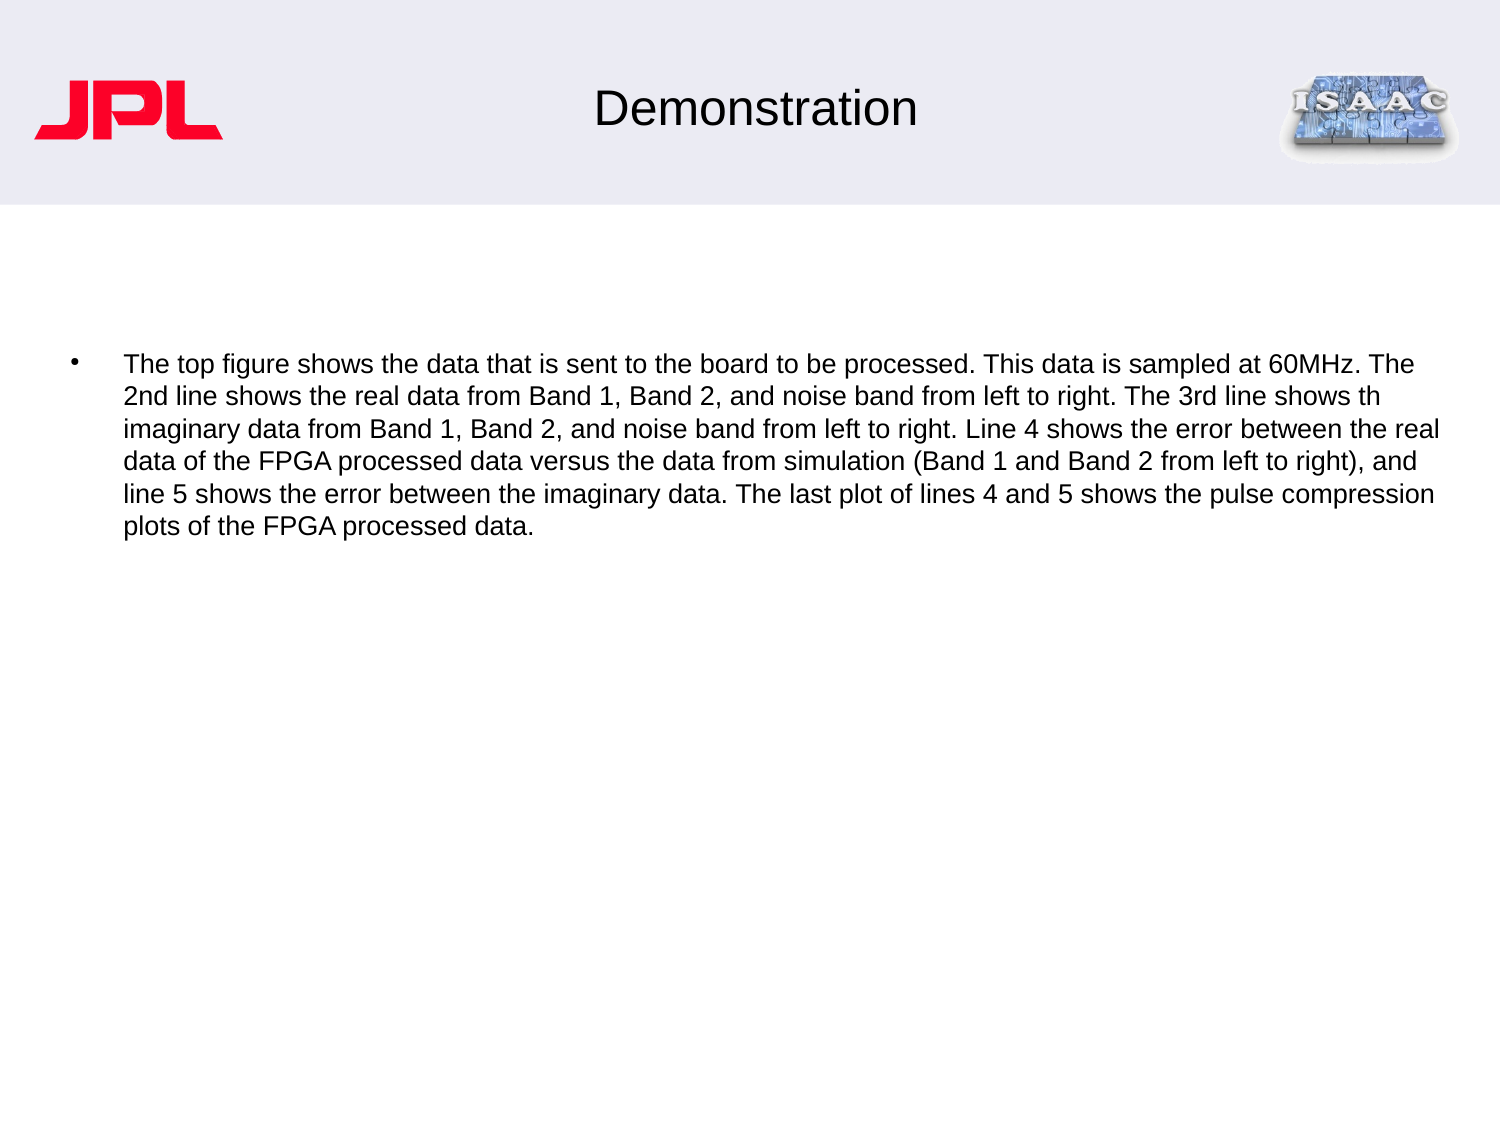

# Demonstration
The top figure shows the data that is sent to the board to be processed. This data is sampled at 60MHz. The 2nd line shows the real data from Band 1, Band 2, and noise band from left to right. The 3rd line shows th imaginary data from Band 1, Band 2, and noise band from left to right. Line 4 shows the error between the real data of the FPGA processed data versus the data from simulation (Band 1 and Band 2 from left to right), and line 5 shows the error between the imaginary data. The last plot of lines 4 and 5 shows the pulse compression plots of the FPGA processed data.